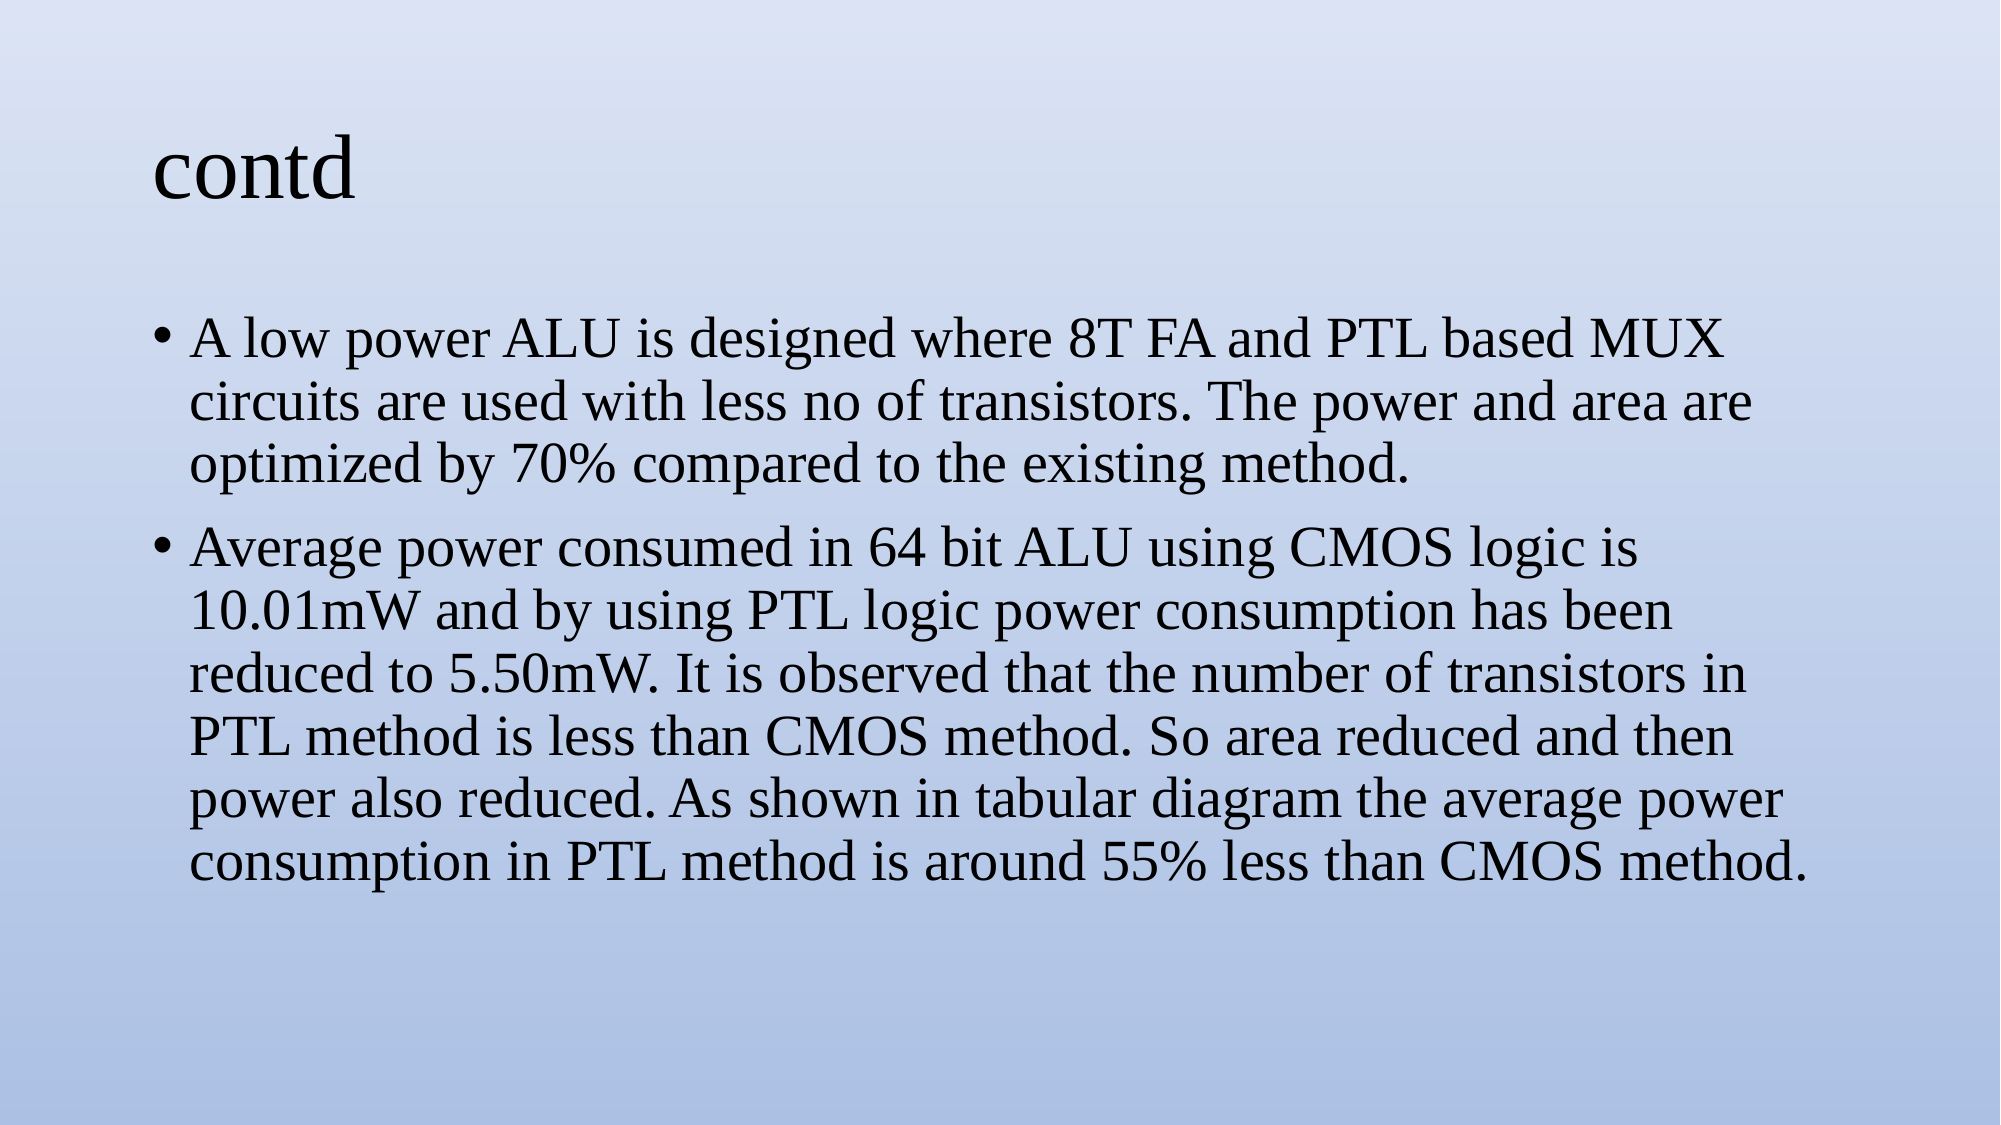

# contd
A low power ALU is designed where 8T FA and PTL based MUX circuits are used with less no of transistors. The power and area are optimized by 70% compared to the existing method.
Average power consumed in 64 bit ALU using CMOS logic is 10.01mW and by using PTL logic power consumption has been reduced to 5.50mW. It is observed that the number of transistors in PTL method is less than CMOS method. So area reduced and then power also reduced. As shown in tabular diagram the average power consumption in PTL method is around 55% less than CMOS method.